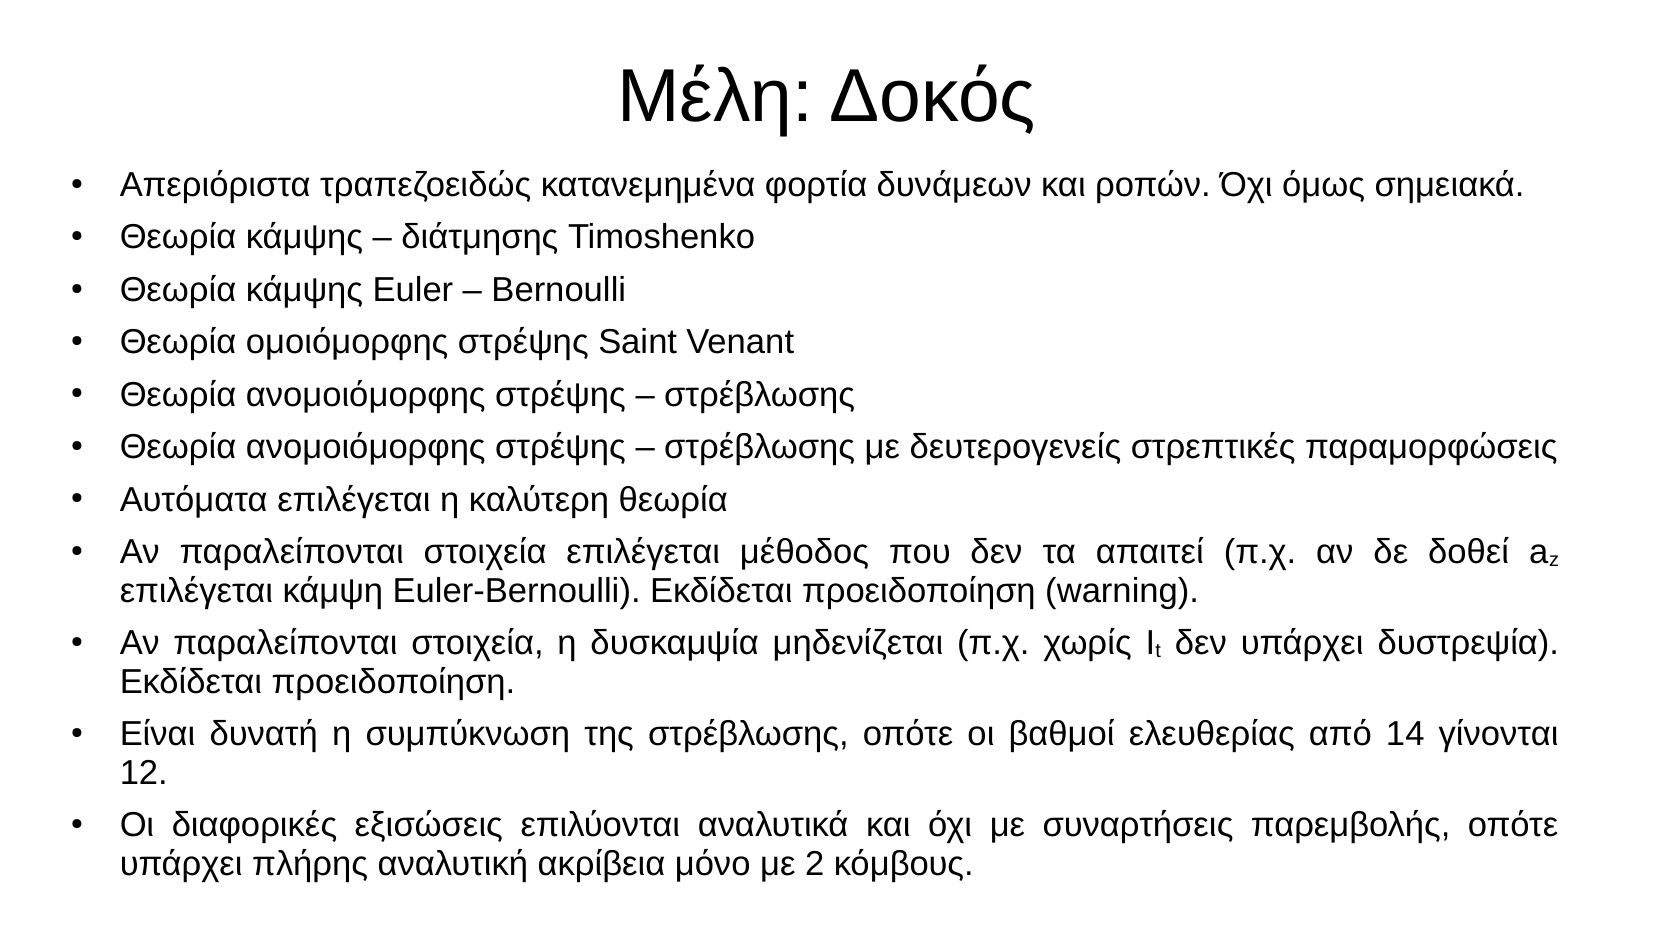

# Μέλη: Δοκός
Απεριόριστα τραπεζοειδώς κατανεμημένα φορτία δυνάμεων και ροπών. Όχι όμως σημειακά.
Θεωρία κάμψης – διάτμησης Timoshenko
Θεωρία κάμψης Euler – Bernoulli
Θεωρία ομοιόμορφης στρέψης Saint Venant
Θεωρία ανομοιόμορφης στρέψης – στρέβλωσης
Θεωρία ανομοιόμορφης στρέψης – στρέβλωσης με δευτερογενείς στρεπτικές παραμορφώσεις
Αυτόματα επιλέγεται η καλύτερη θεωρία
Αν παραλείπονται στοιχεία επιλέγεται μέθοδος που δεν τα απαιτεί (π.χ. αν δε δοθεί az επιλέγεται κάμψη Euler-Bernoulli). Εκδίδεται προειδοποίηση (warning).
Αν παραλείπονται στοιχεία, η δυσκαμψία μηδενίζεται (π.χ. χωρίς It δεν υπάρχει δυστρεψία). Εκδίδεται προειδοποίηση.
Είναι δυνατή η συμπύκνωση της στρέβλωσης, οπότε οι βαθμοί ελευθερίας από 14 γίνονται 12.
Οι διαφορικές εξισώσεις επιλύονται αναλυτικά και όχι με συναρτήσεις παρεμβολής, οπότε υπάρχει πλήρης αναλυτική ακρίβεια μόνο με 2 κόμβους.